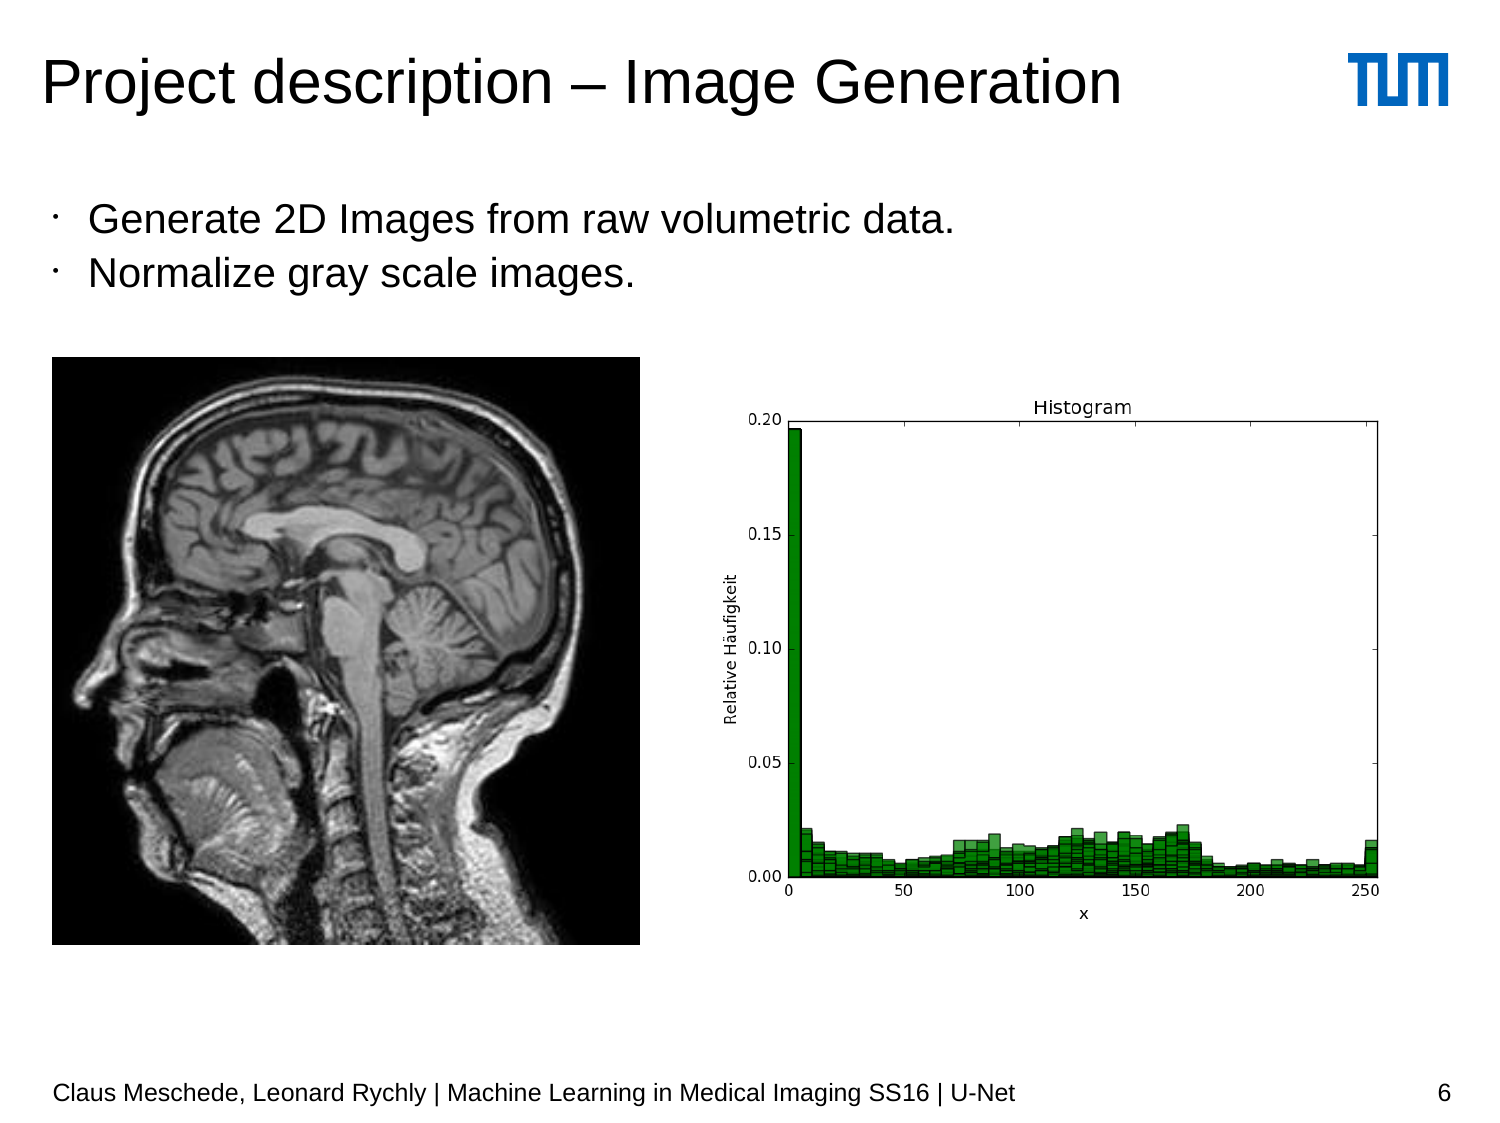

# Project description – Image Generation
Generate 2D Images from raw volumetric data.
Normalize gray scale images.
Claus Meschede, Leonard Rychly | Machine Learning in Medical Imaging SS16 | U-Net
6